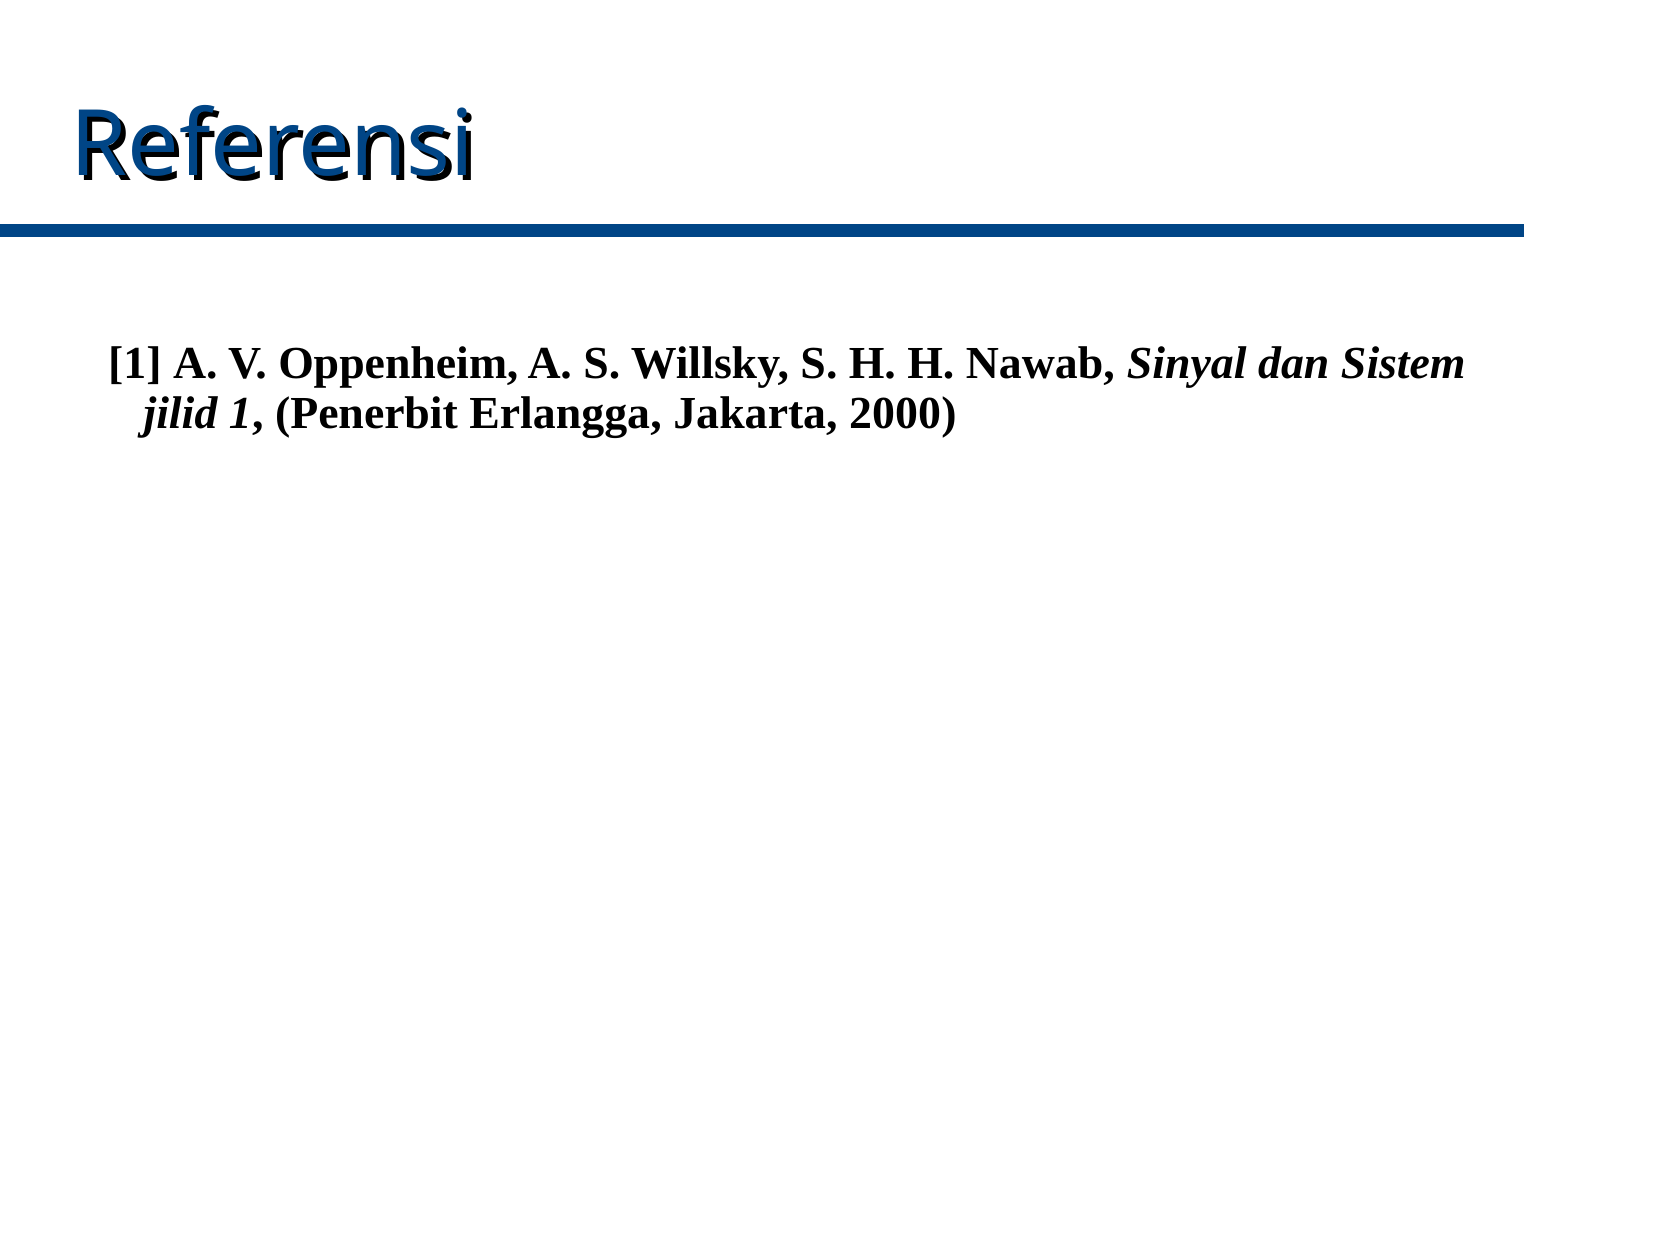

# Referensi
 A. V. Oppenheim, A. S. Willsky, S. H. H. Nawab, Sinyal dan Sistem jilid 1, (Penerbit Erlangga, Jakarta, 2000)